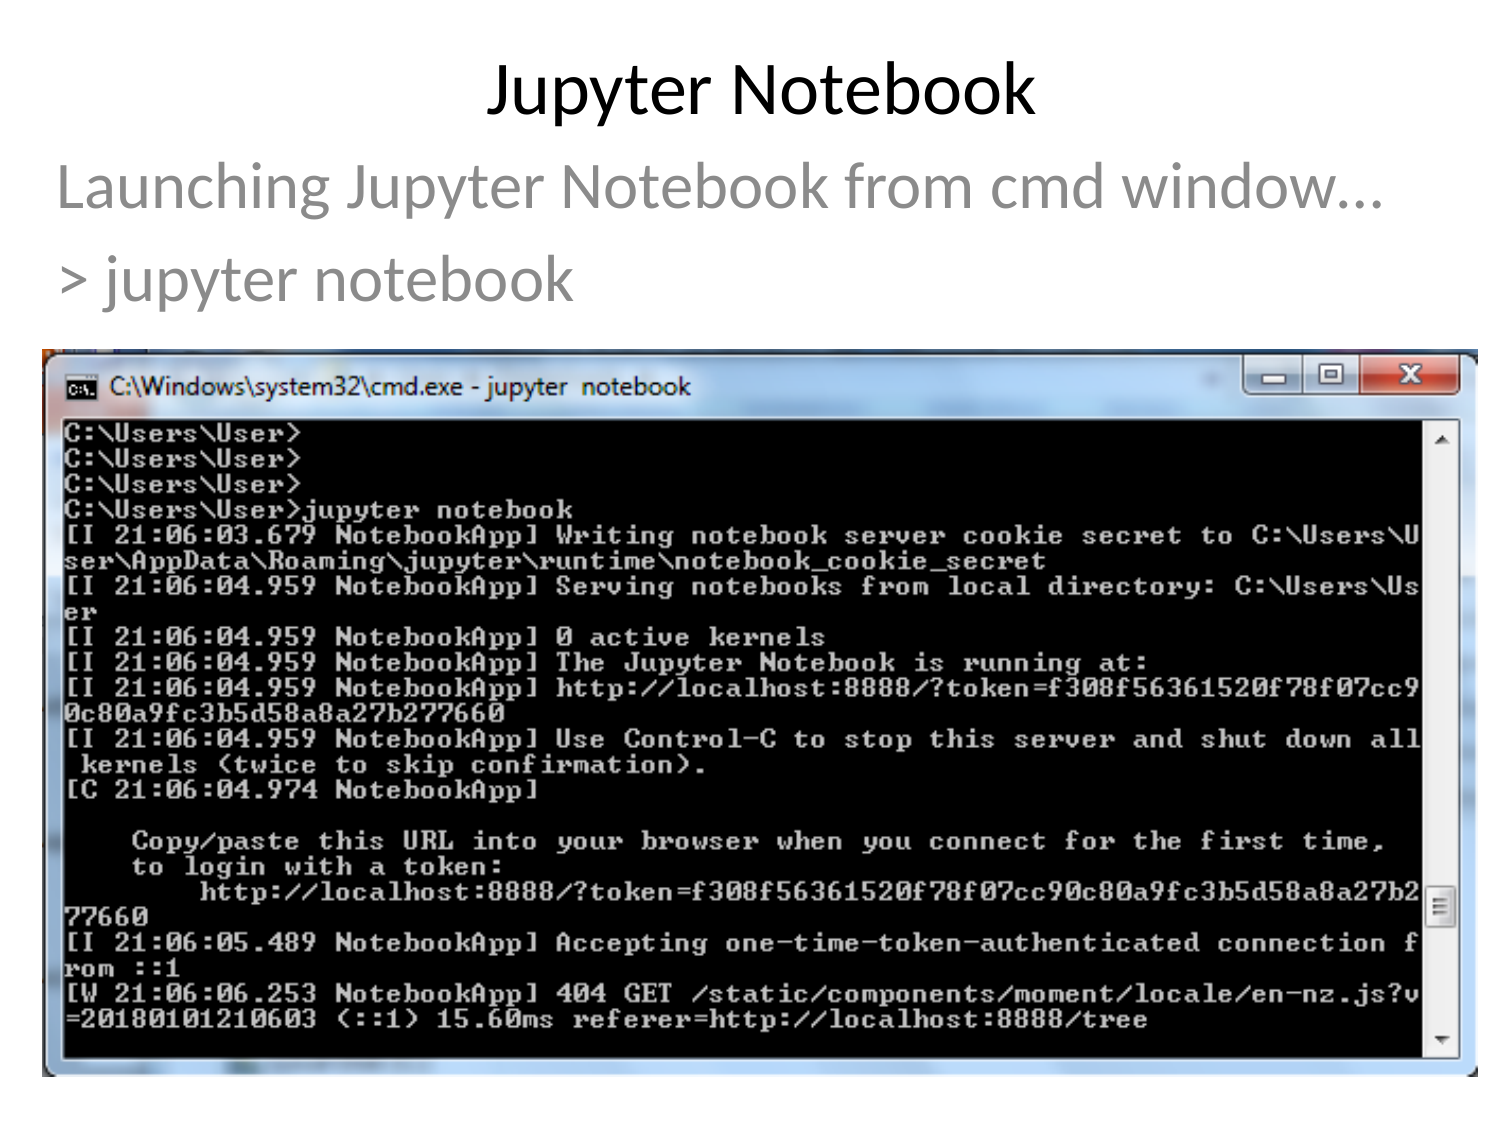

# Jupyter Notebook
Launching Jupyter Notebook from cmd window…
> jupyter notebook